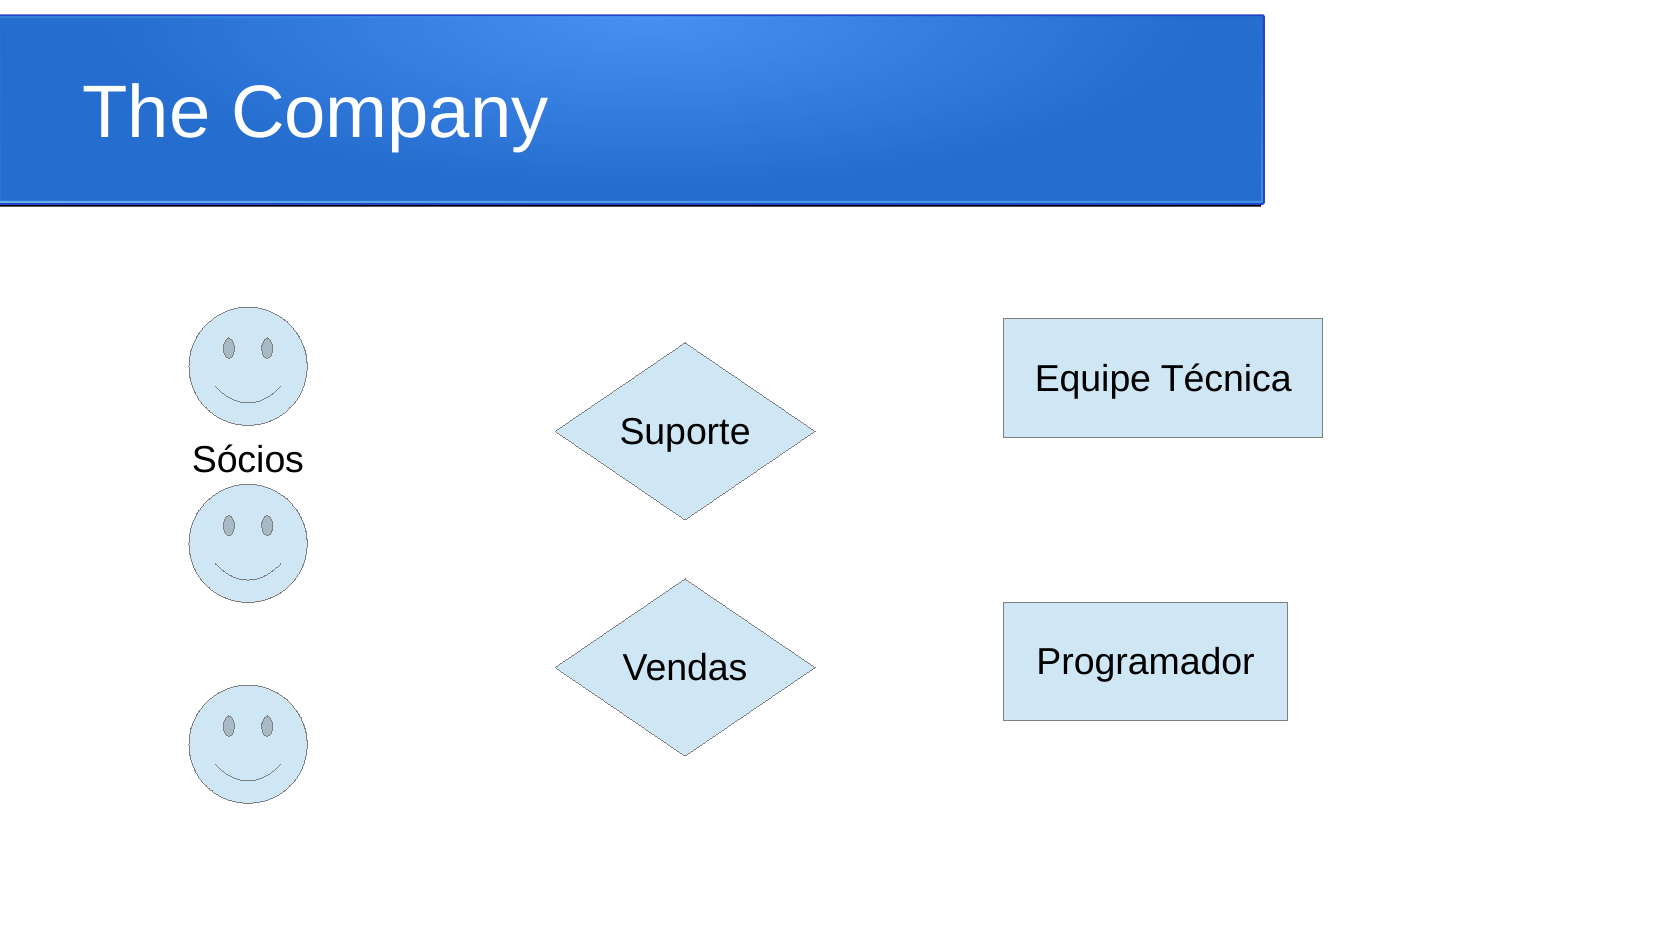

# The Company
Equipe Técnica
Suporte
Sócios
Vendas
Programador